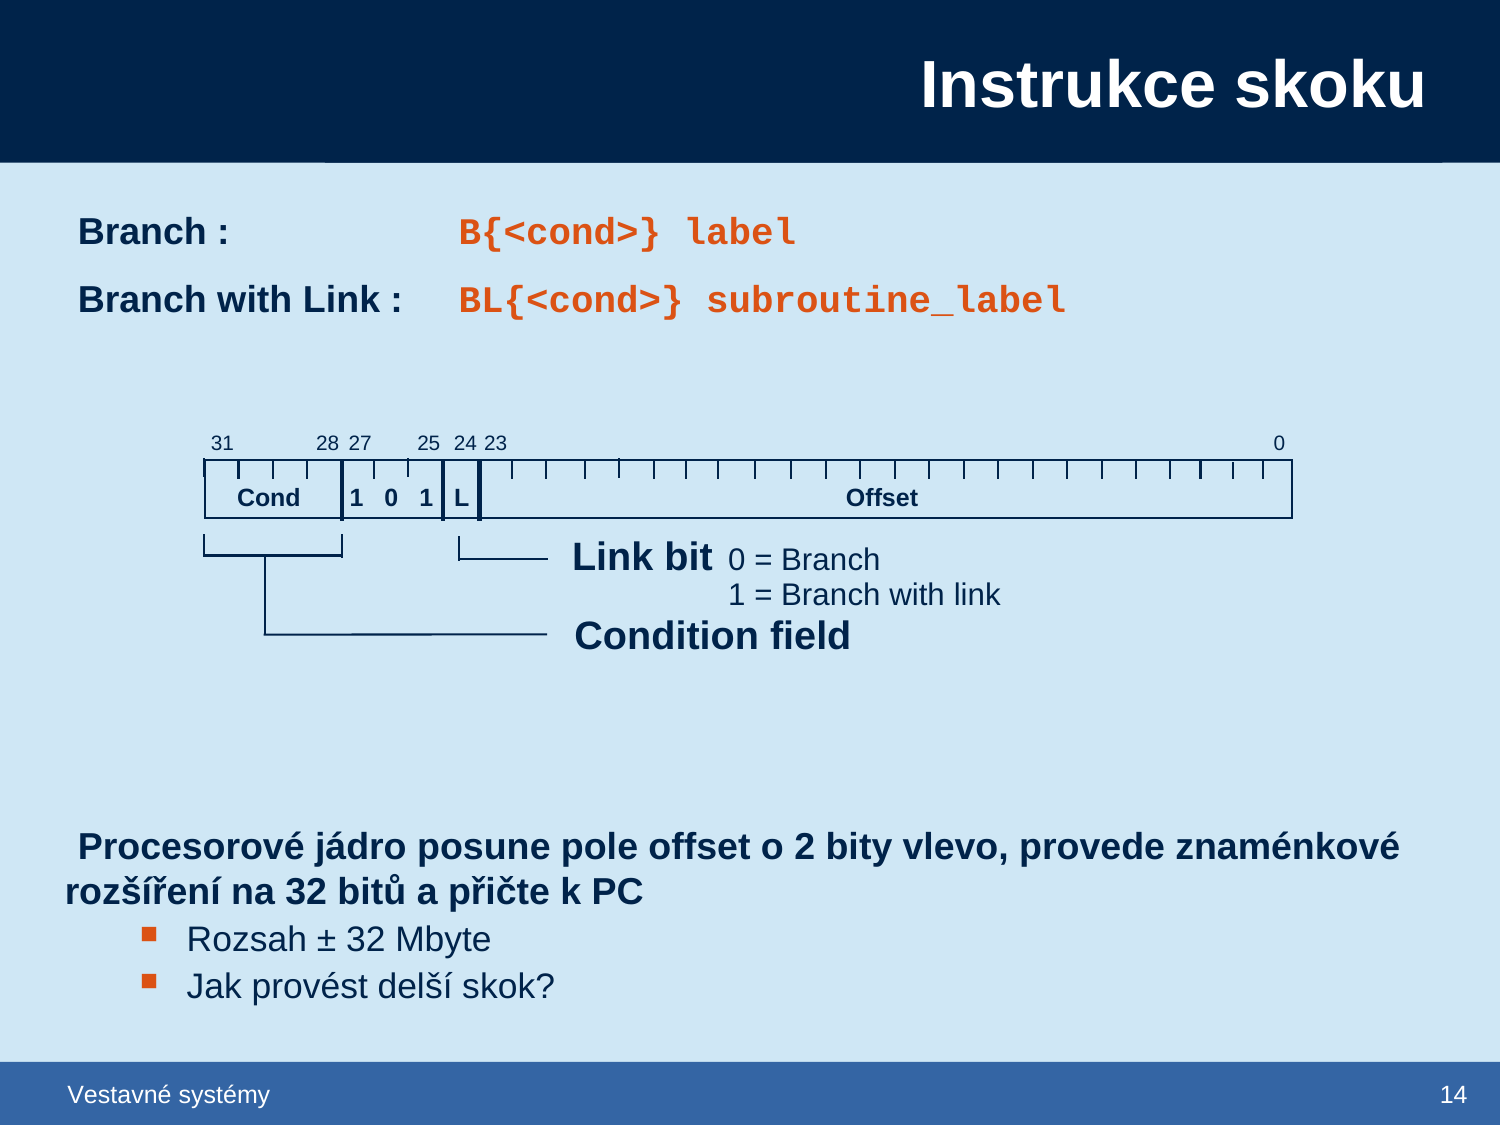

Instrukce skoku
# Branch :		B{<cond>} label
Branch with Link :	BL{<cond>} subroutine_label
Procesorové jádro posune pole offset o 2 bity vlevo, provede znaménkové rozšíření na 32 bitů a přičte k PC
Rozsah ± 32 Mbyte
Jak provést delší skok?
31
28
27
25
24
23
0
 Cond 1 0 1 L Offset
Link bit	0 = Branch
	1 = Branch with link
Condition field